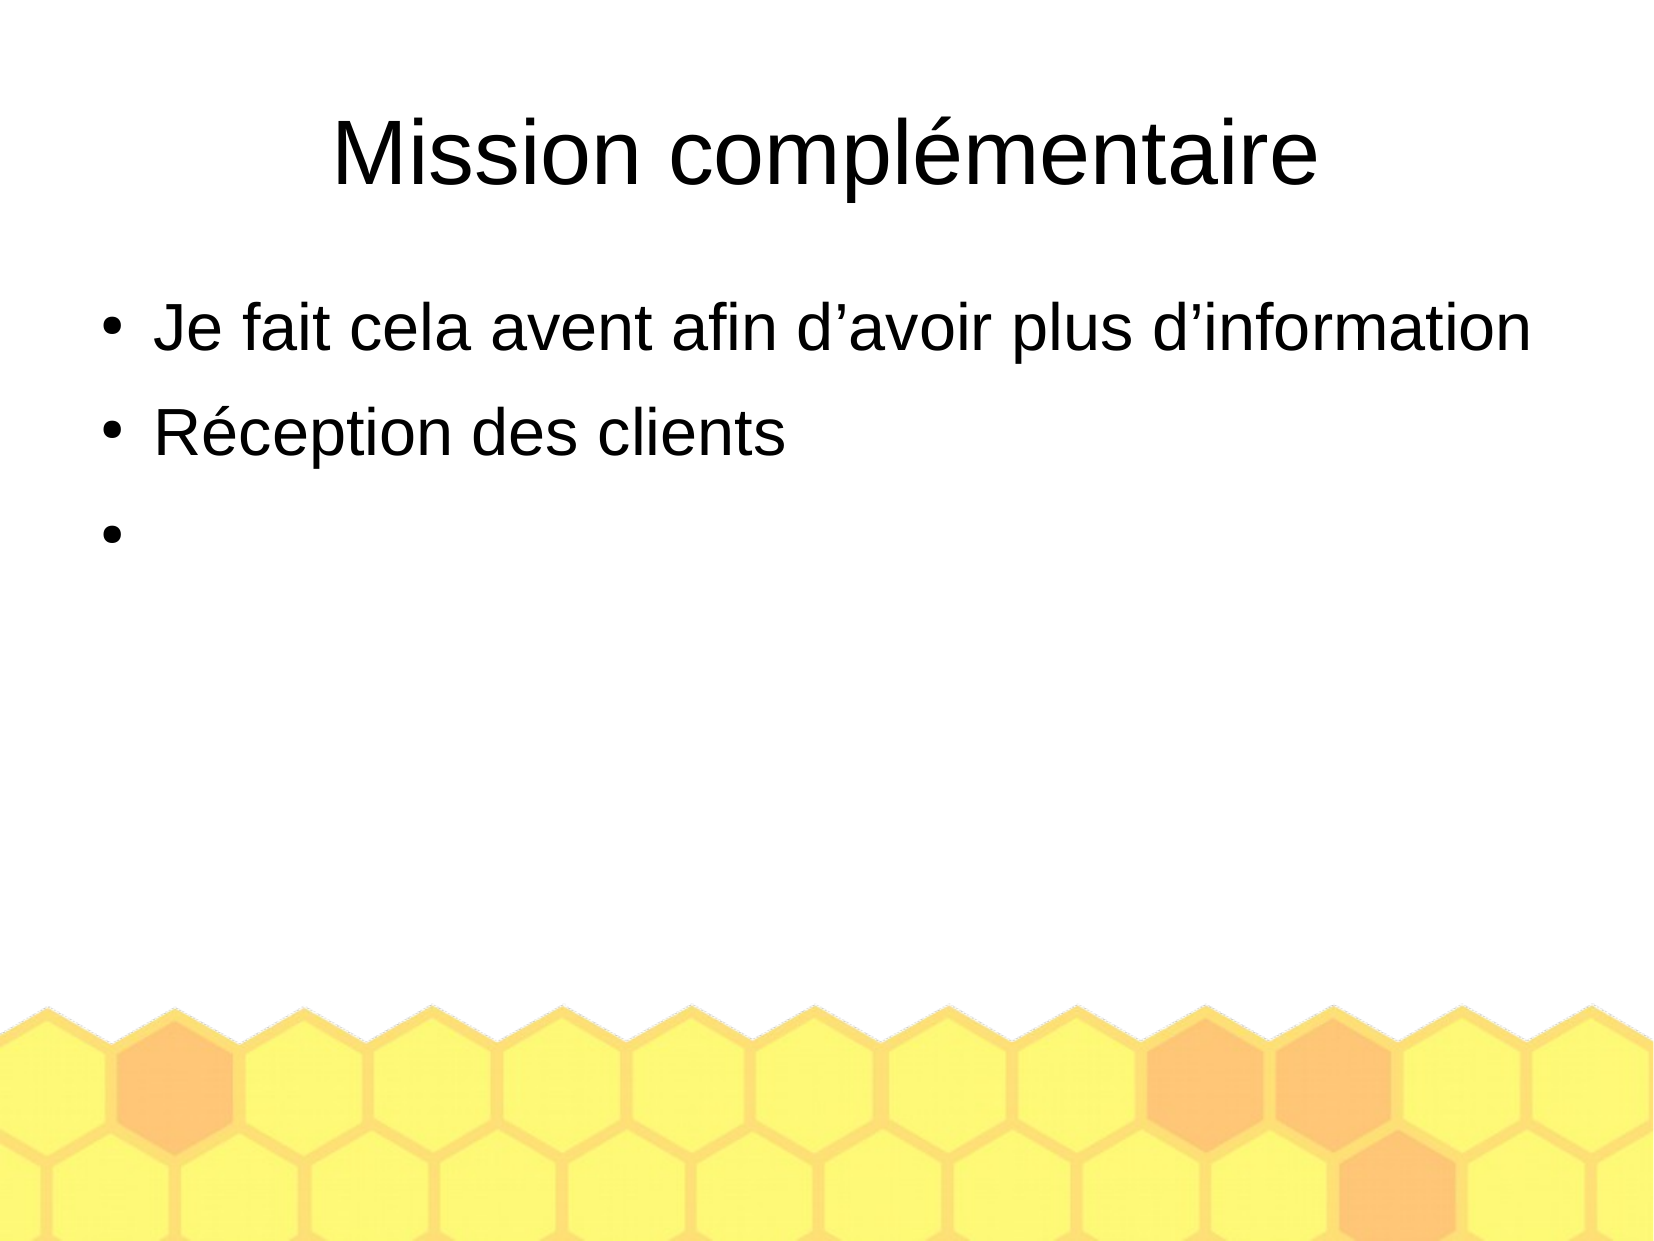

# Mission complémentaire
Je fait cela avent afin d’avoir plus d’information
Réception des clients